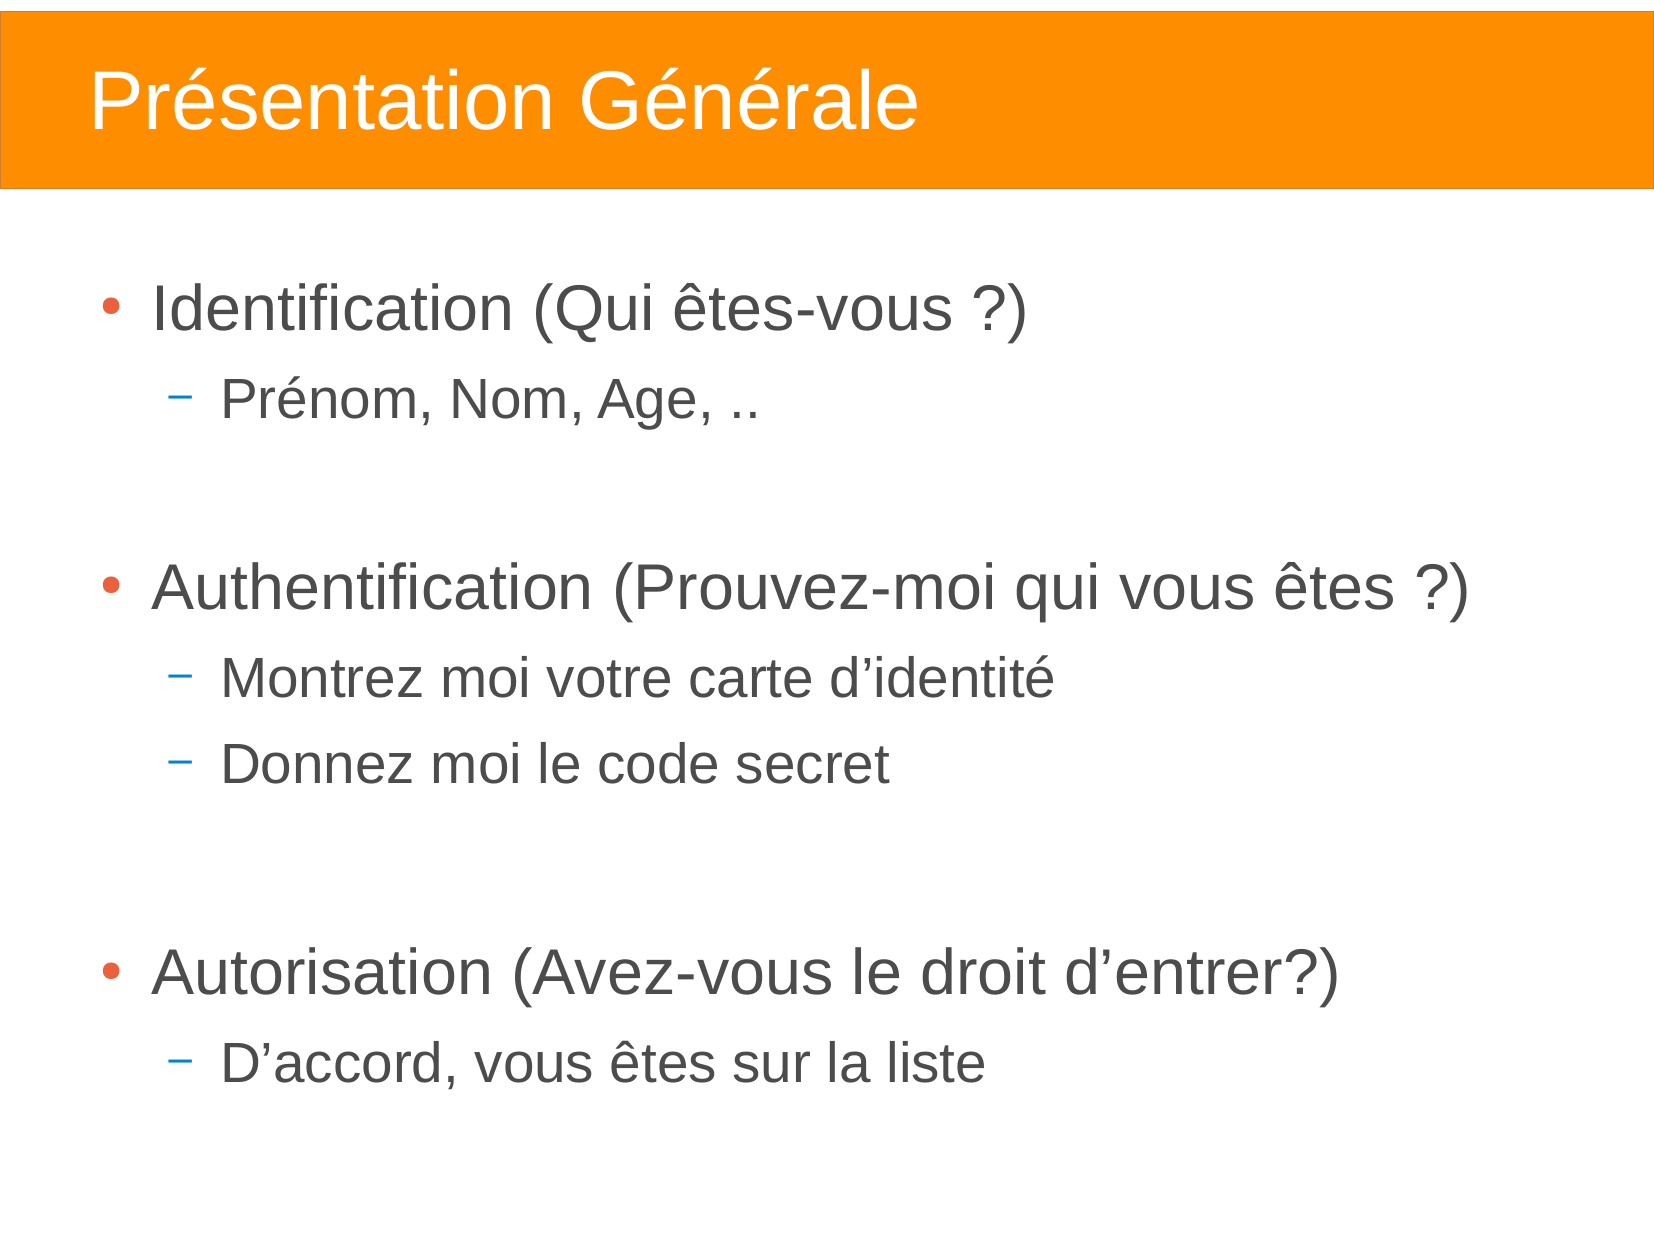

Présentation Générale
# Identification (Qui êtes-vous ?)
Prénom, Nom, Age, ..
Authentification (Prouvez-moi qui vous êtes ?)
Montrez moi votre carte d’identité
Donnez moi le code secret
Autorisation (Avez-vous le droit d’entrer?)
D’accord, vous êtes sur la liste